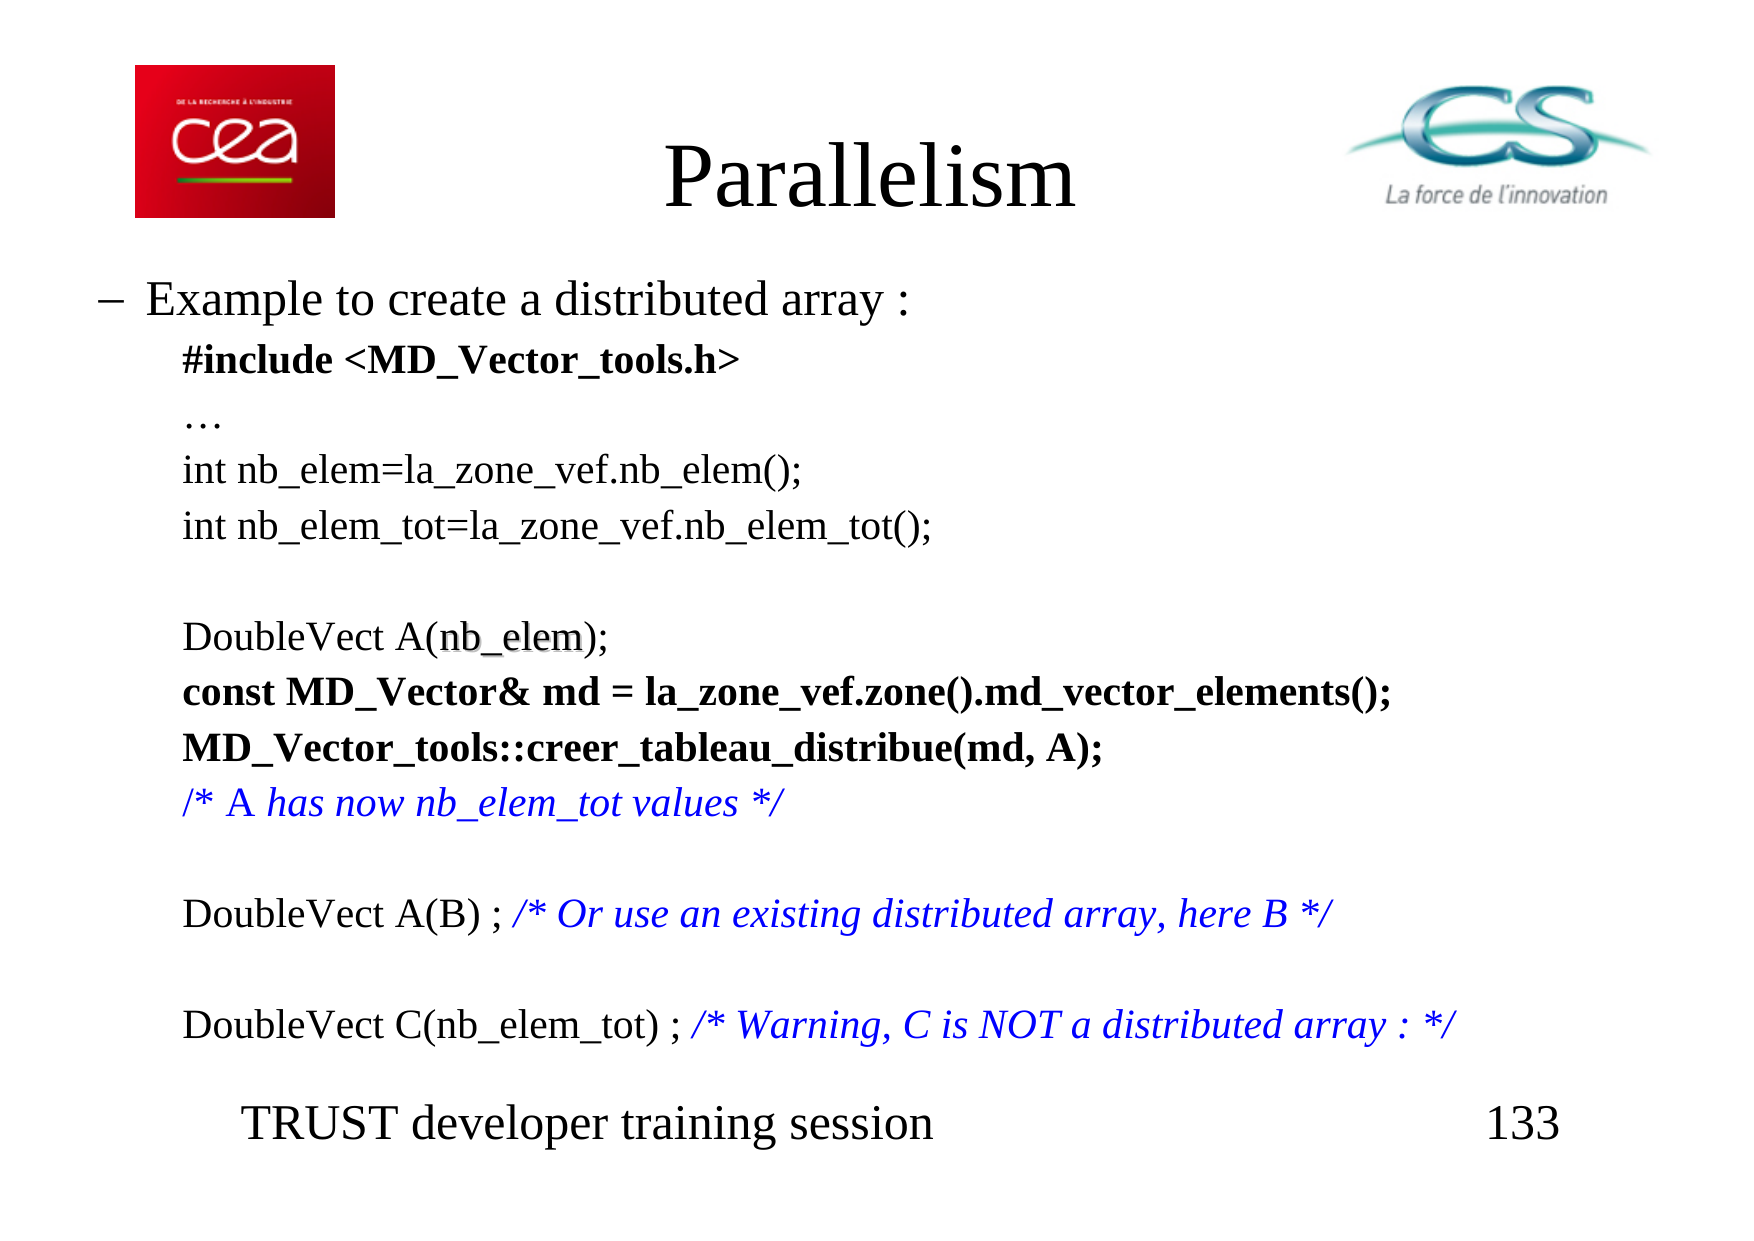

# Parallelism
Example to create a distributed array :
#include <MD_Vector_tools.h>
…
int nb_elem=la_zone_vef.nb_elem();
int nb_elem_tot=la_zone_vef.nb_elem_tot();
DoubleVect A(nb_elem);
const MD_Vector& md = la_zone_vef.zone().md_vector_elements();
MD_Vector_tools::creer_tableau_distribue(md, A);
/* A has now nb_elem_tot values */
DoubleVect A(B) ; /* Or use an existing distributed array, here B */
DoubleVect C(nb_elem_tot) ; /* Warning, C is NOT a distributed array : */
TRUST developer training session
133